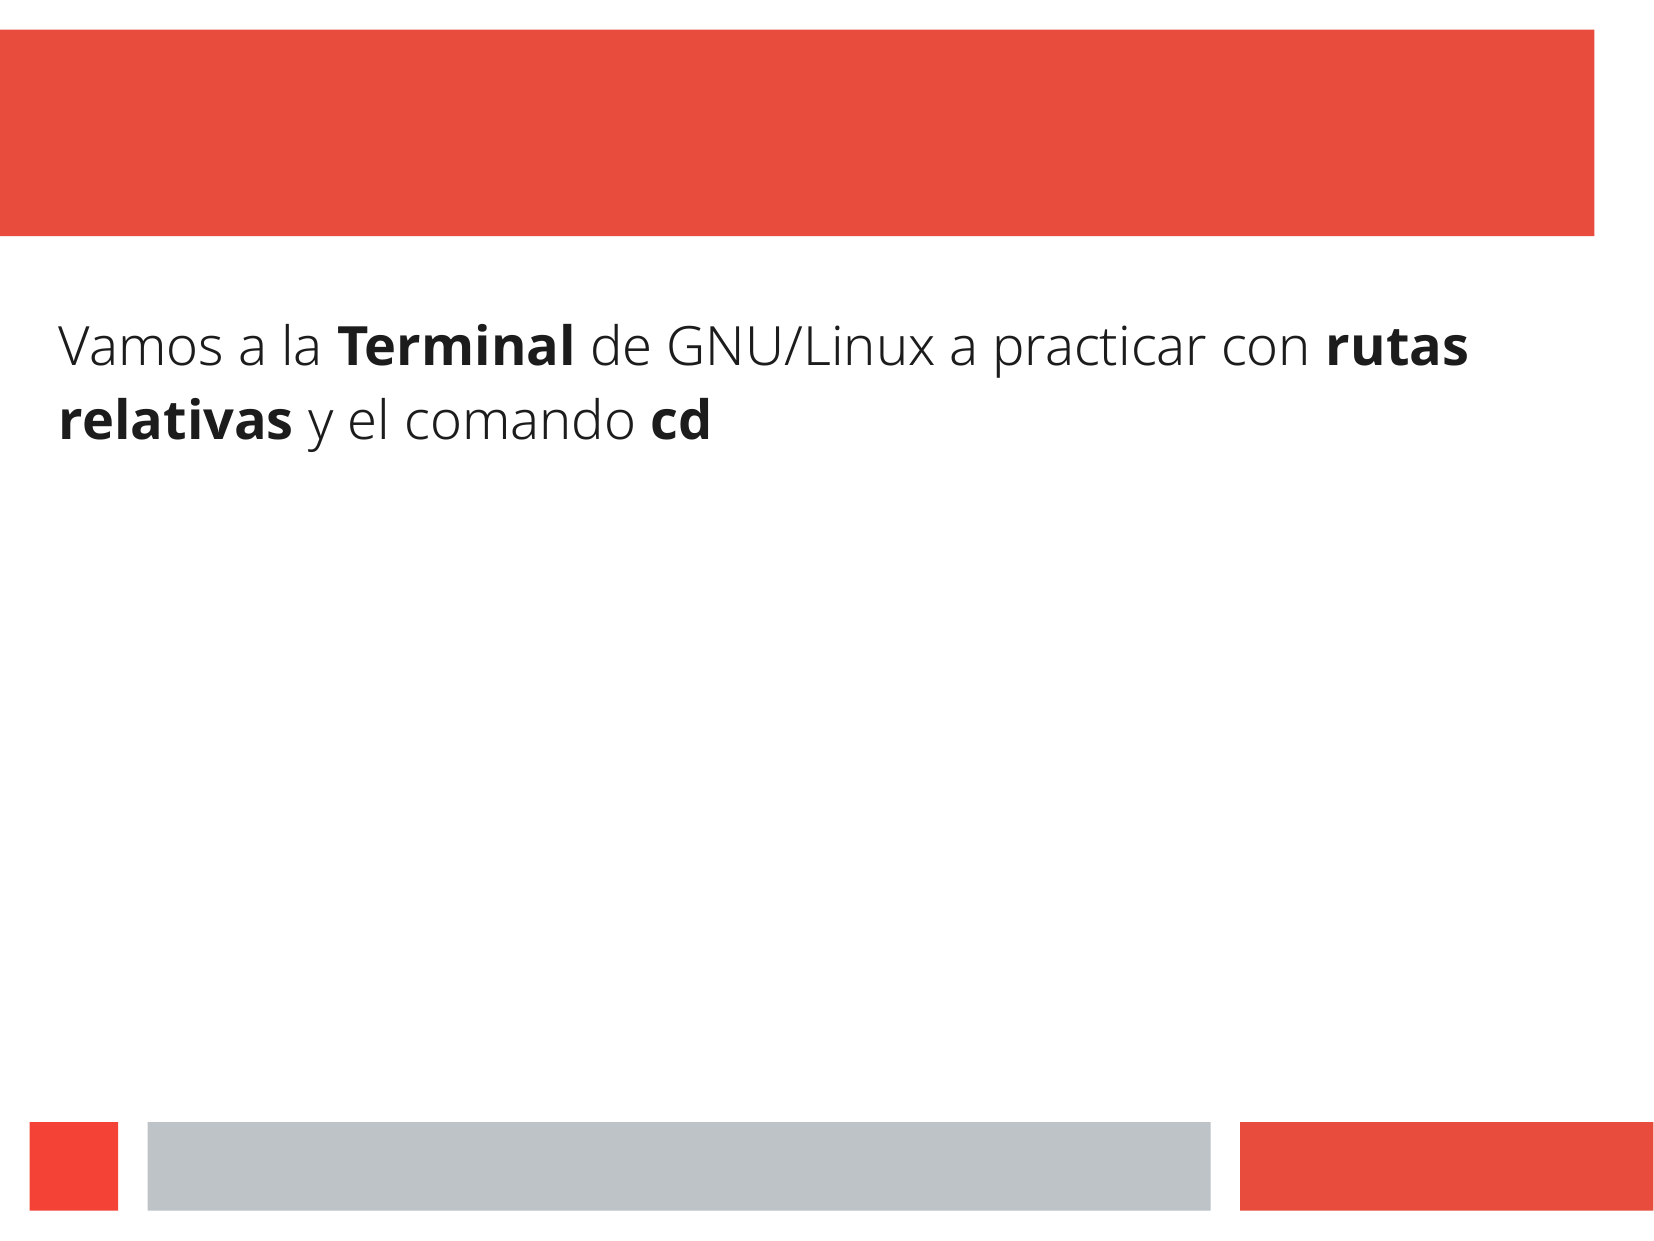

# Vamos a la Terminal de GNU/Linux a practicar con rutas relativas y el comando cd